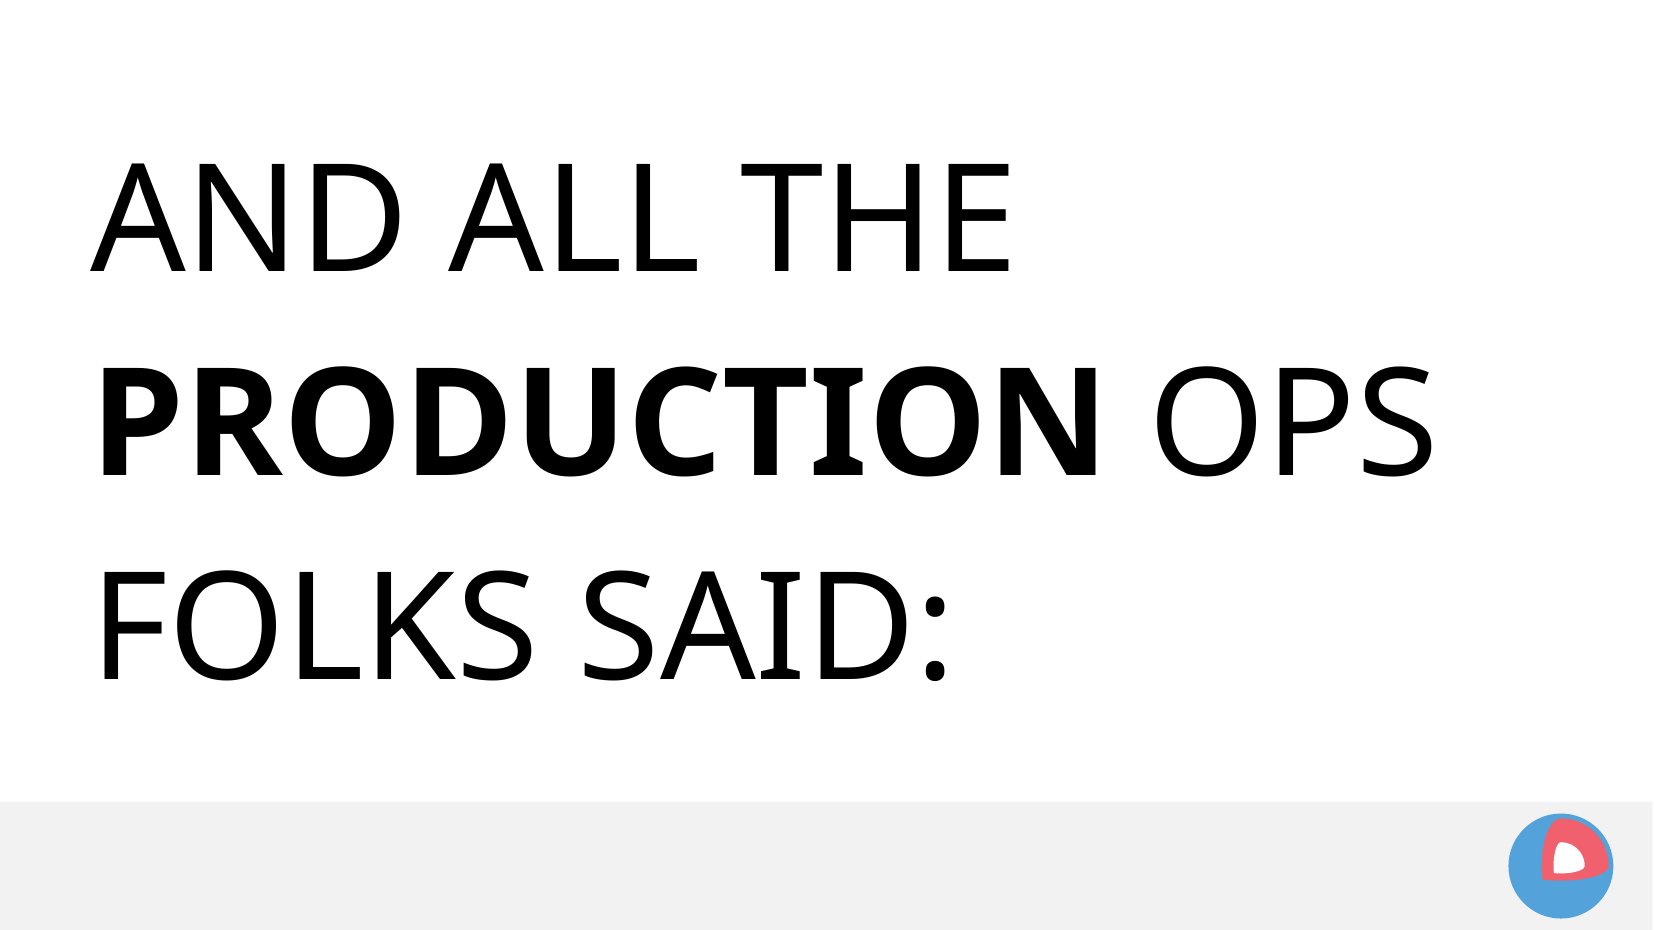

AND ALL THE
PRODUCTION OPS
FOLKS SAID: